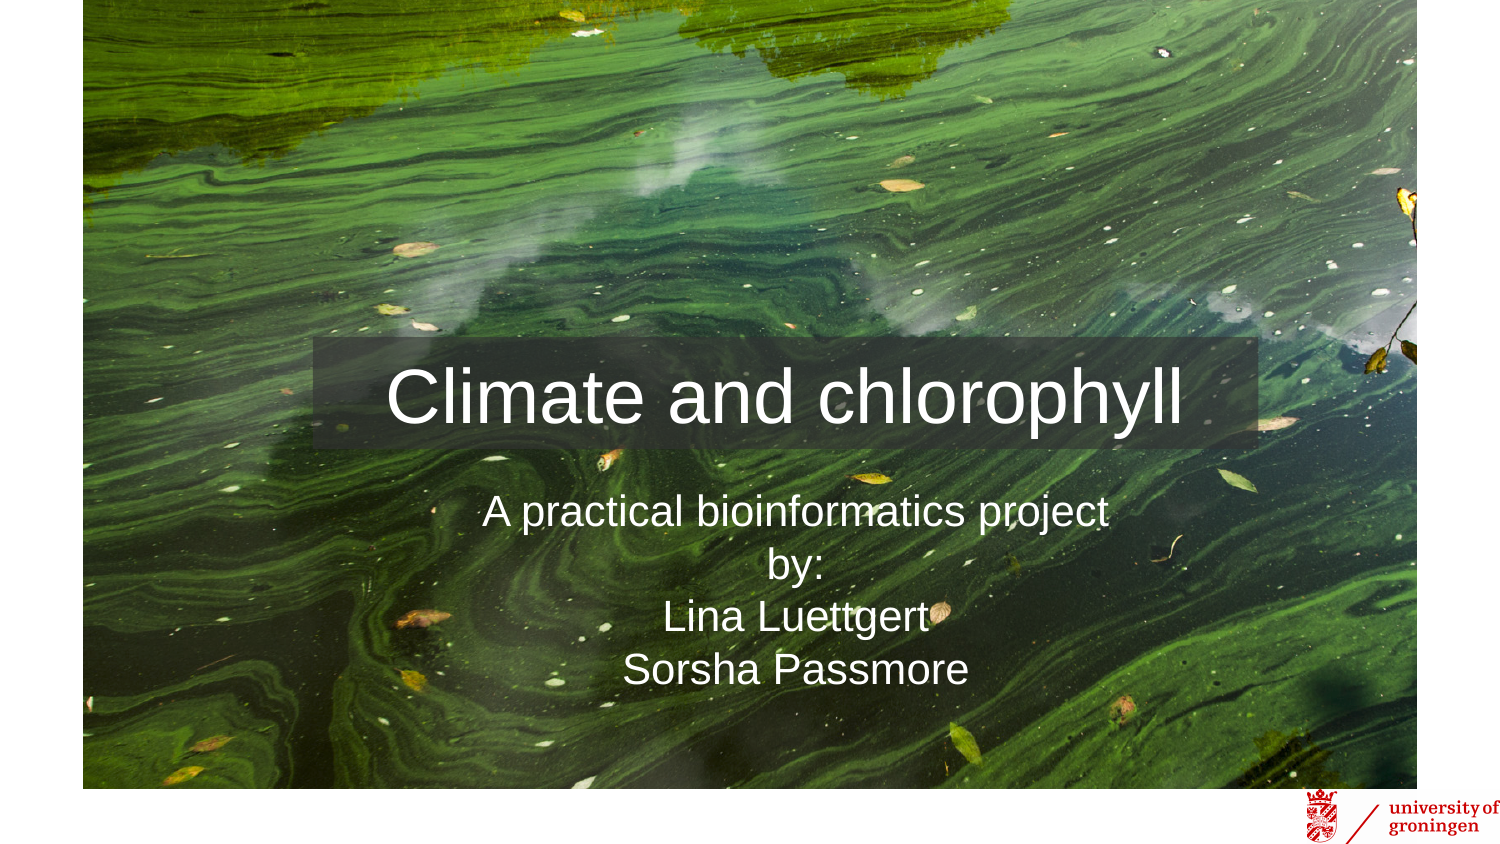

Climate and chlorophyll
A practical bioinformatics project by:
Lina Luettgert
Sorsha Passmore